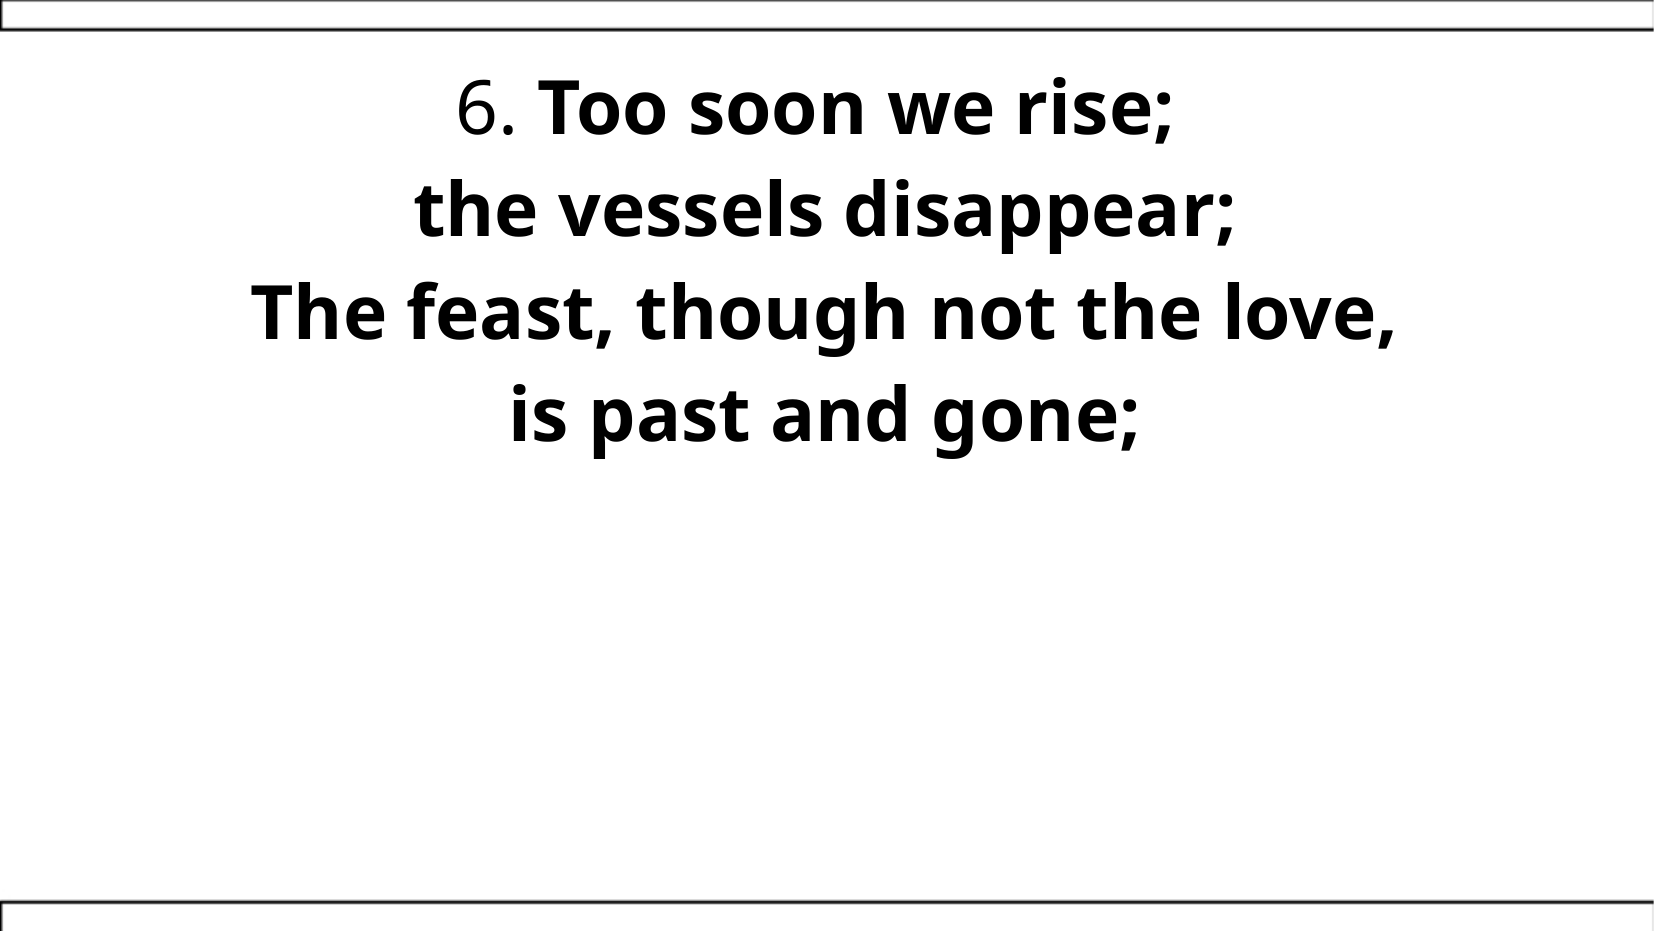

6. Too soon we rise;
the vessels disappear;
The feast, though not the love,
is past and gone;